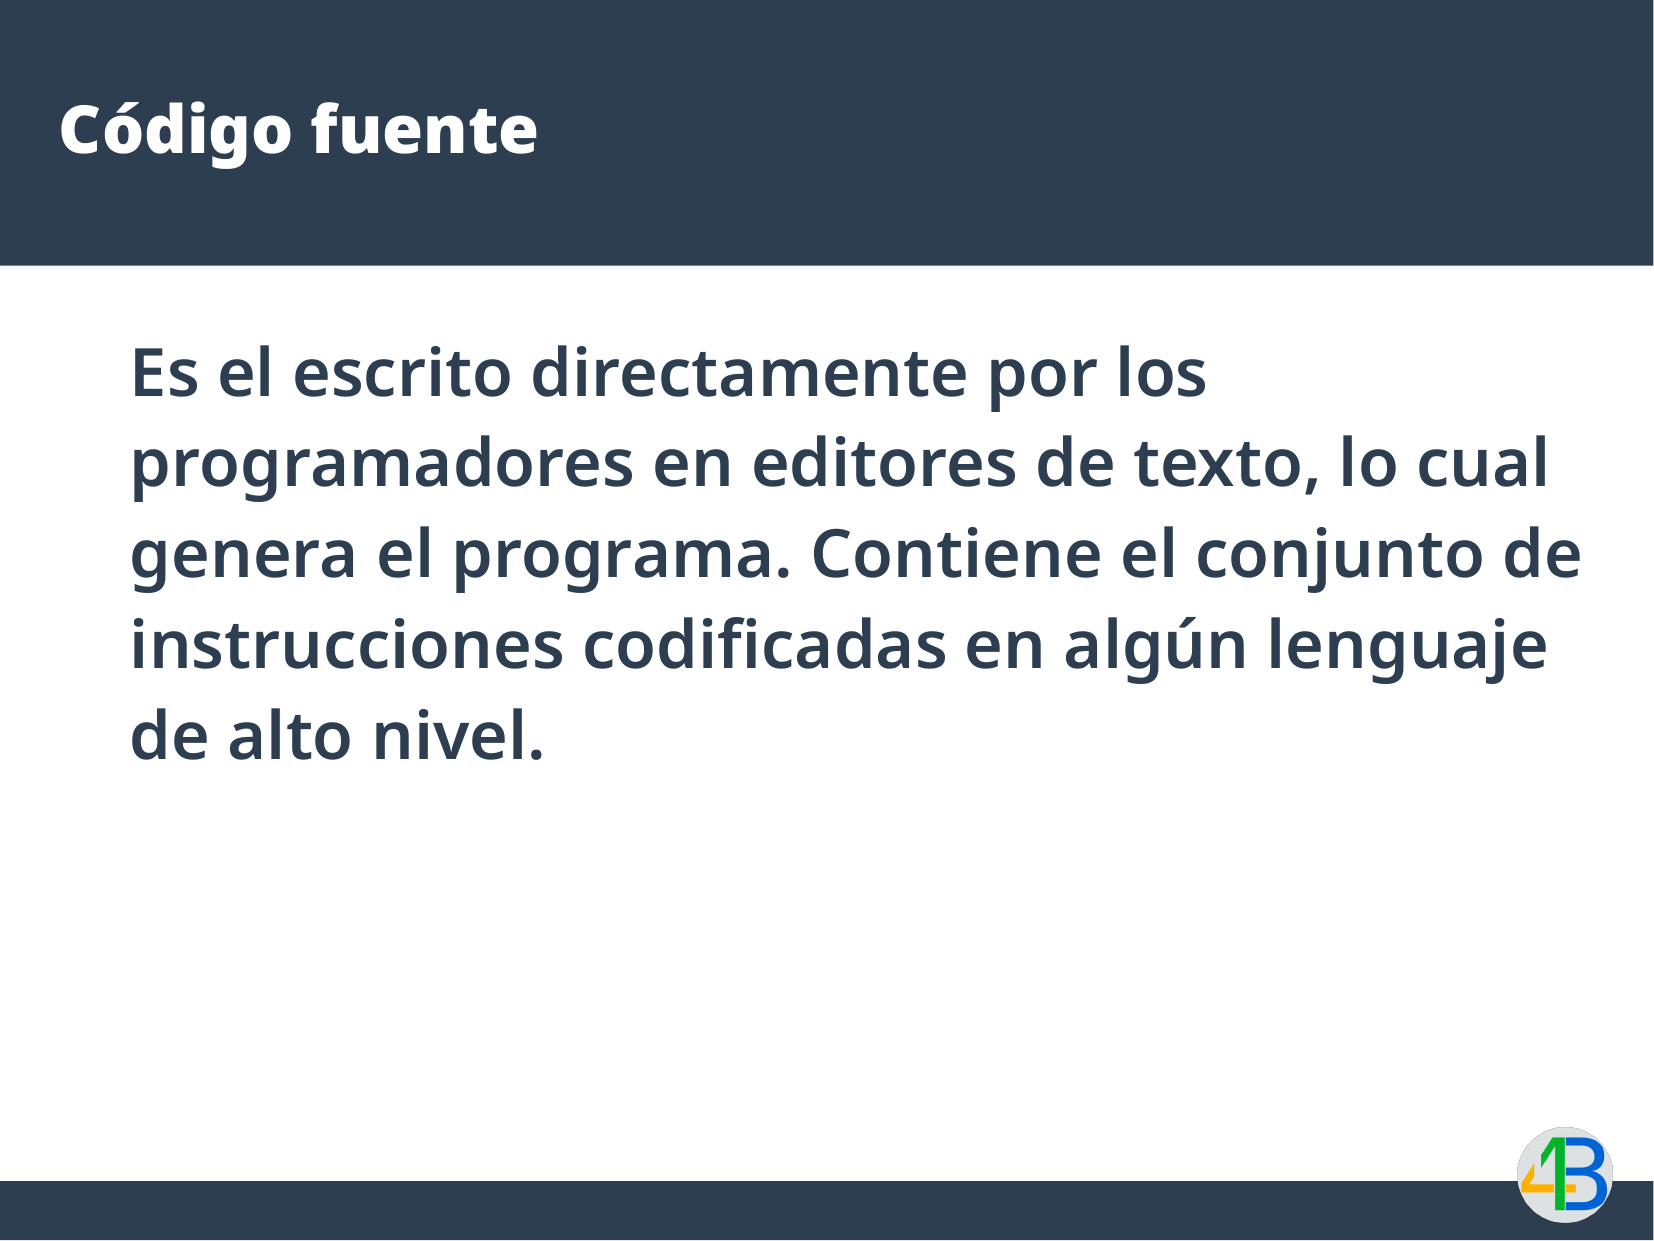

# Código fuente
Es el escrito directamente por los programadores en editores de texto, lo cual genera el programa. Contiene el conjunto de instrucciones codificadas en algún lenguaje de alto nivel.